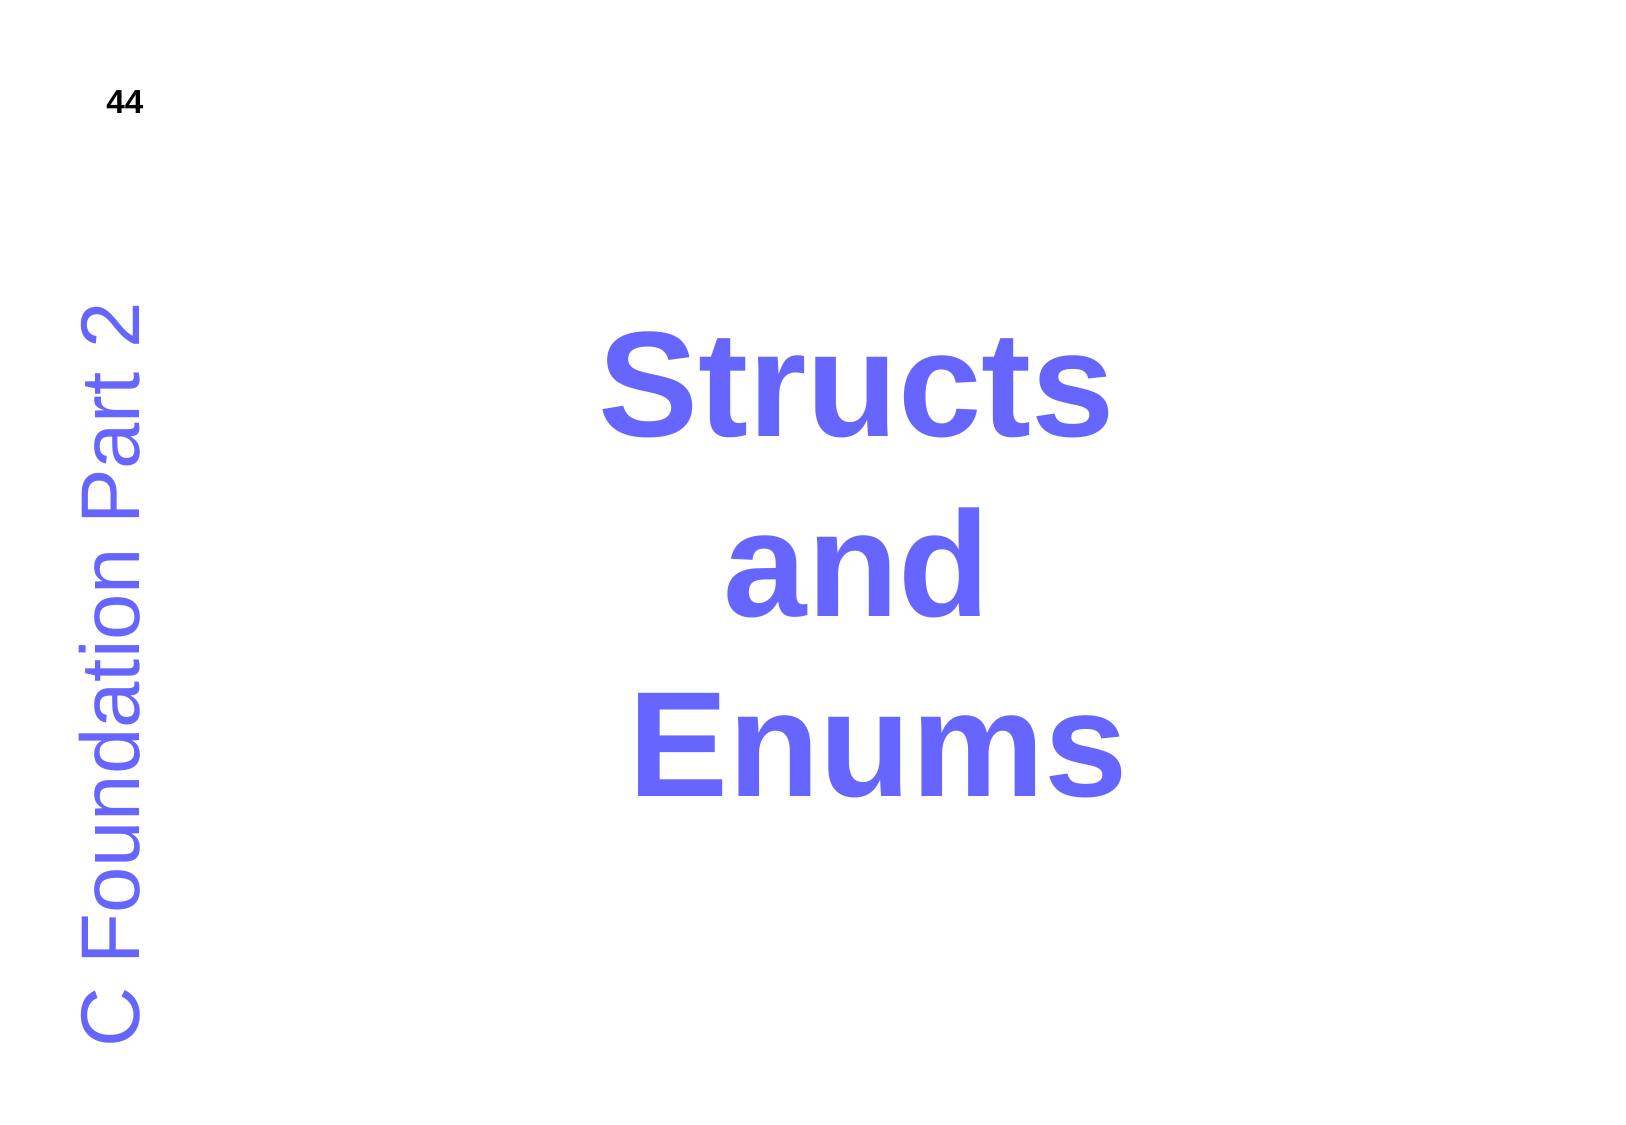

44
Structs
and
Enums
# C Foundation Part 2